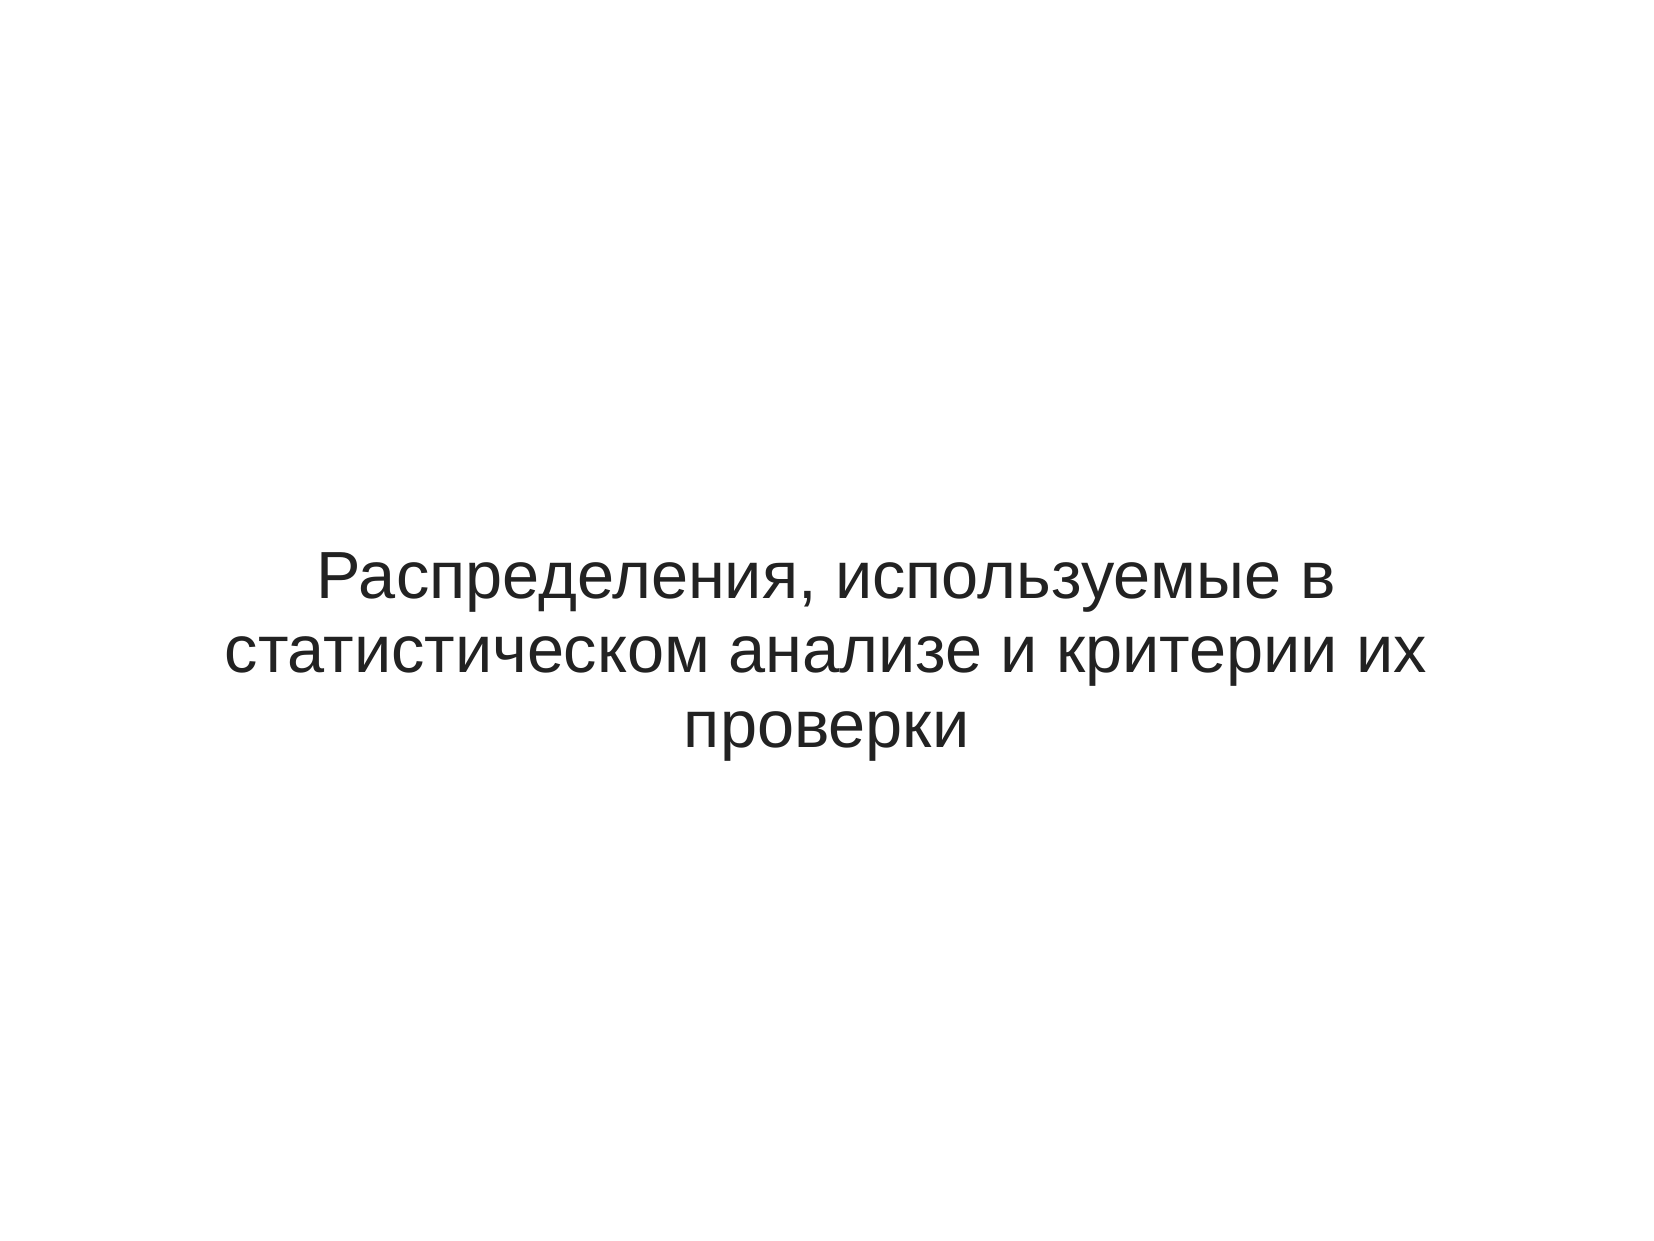

# Распределения, используемые в статистическом анализе и критерии их проверки